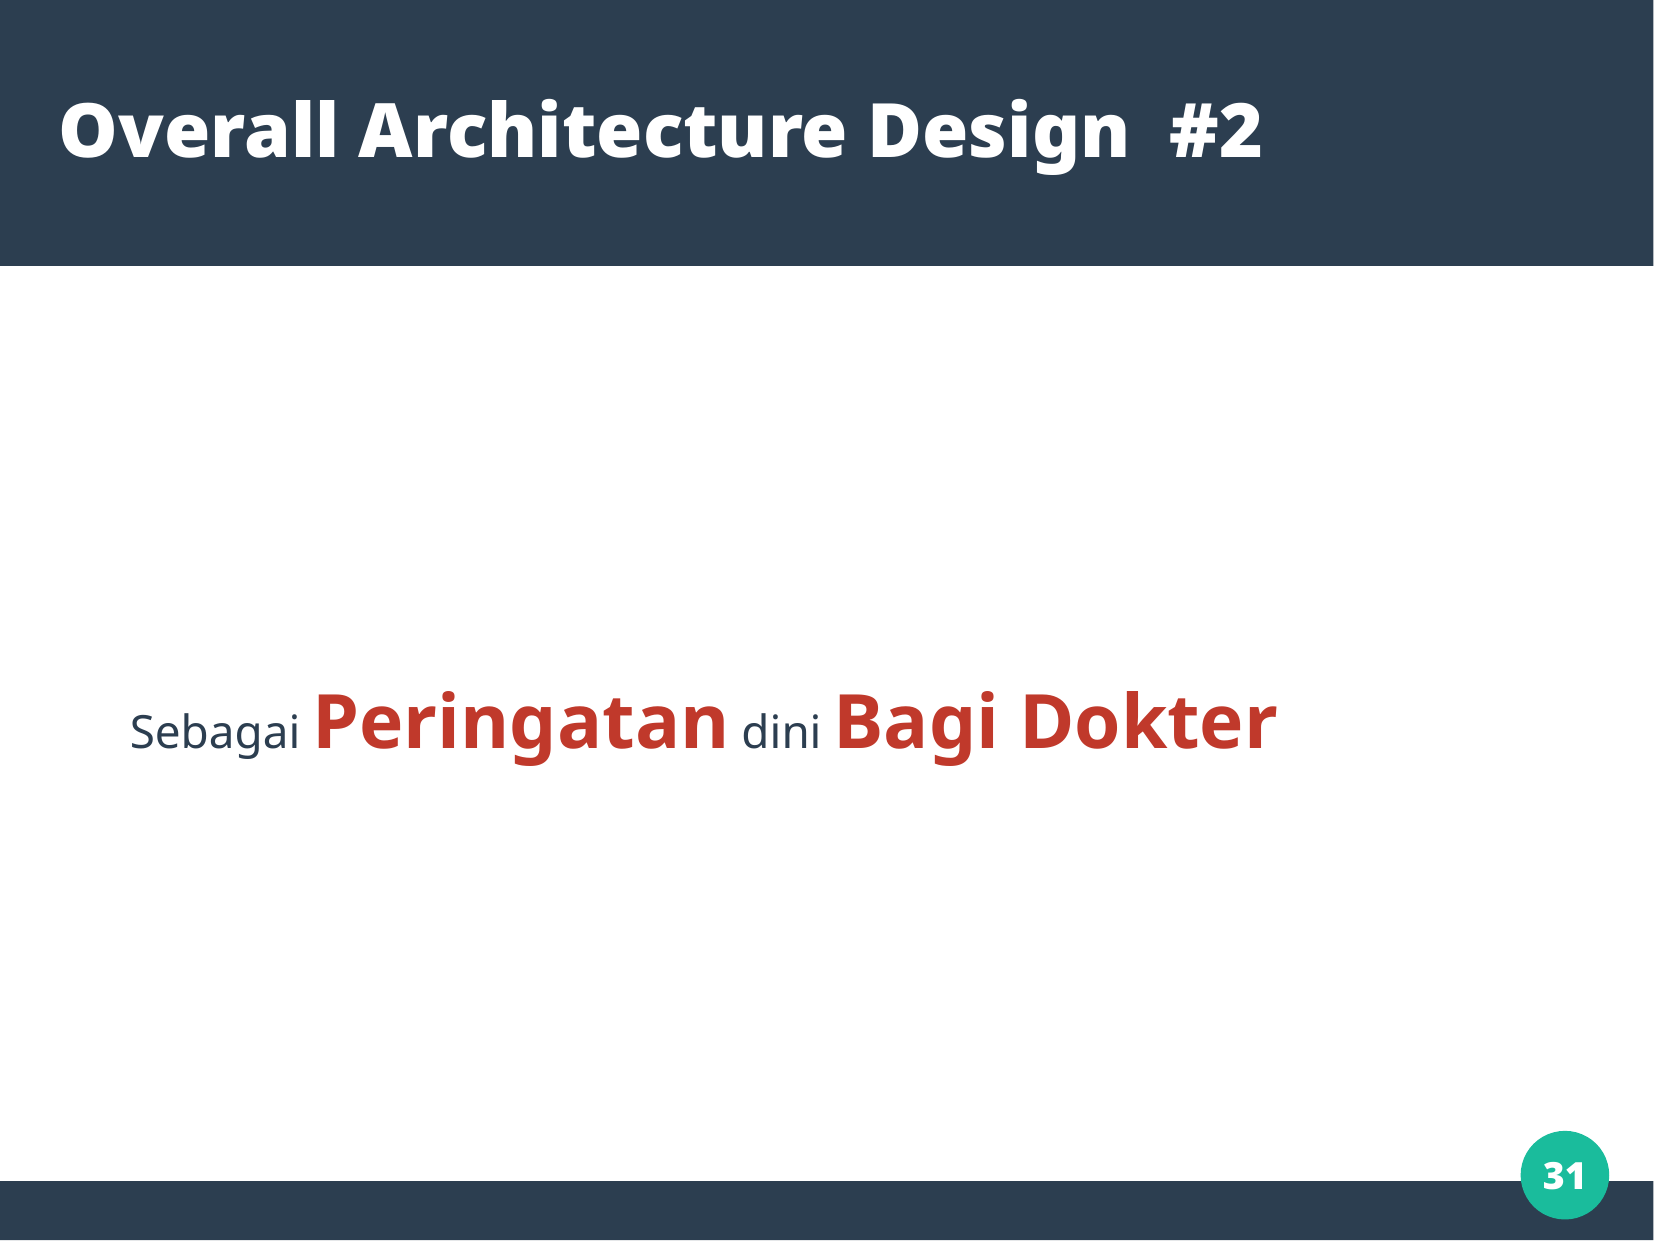

# Overall Architecture Design #2
Sebagai Peringatan dini Bagi Dokter
31